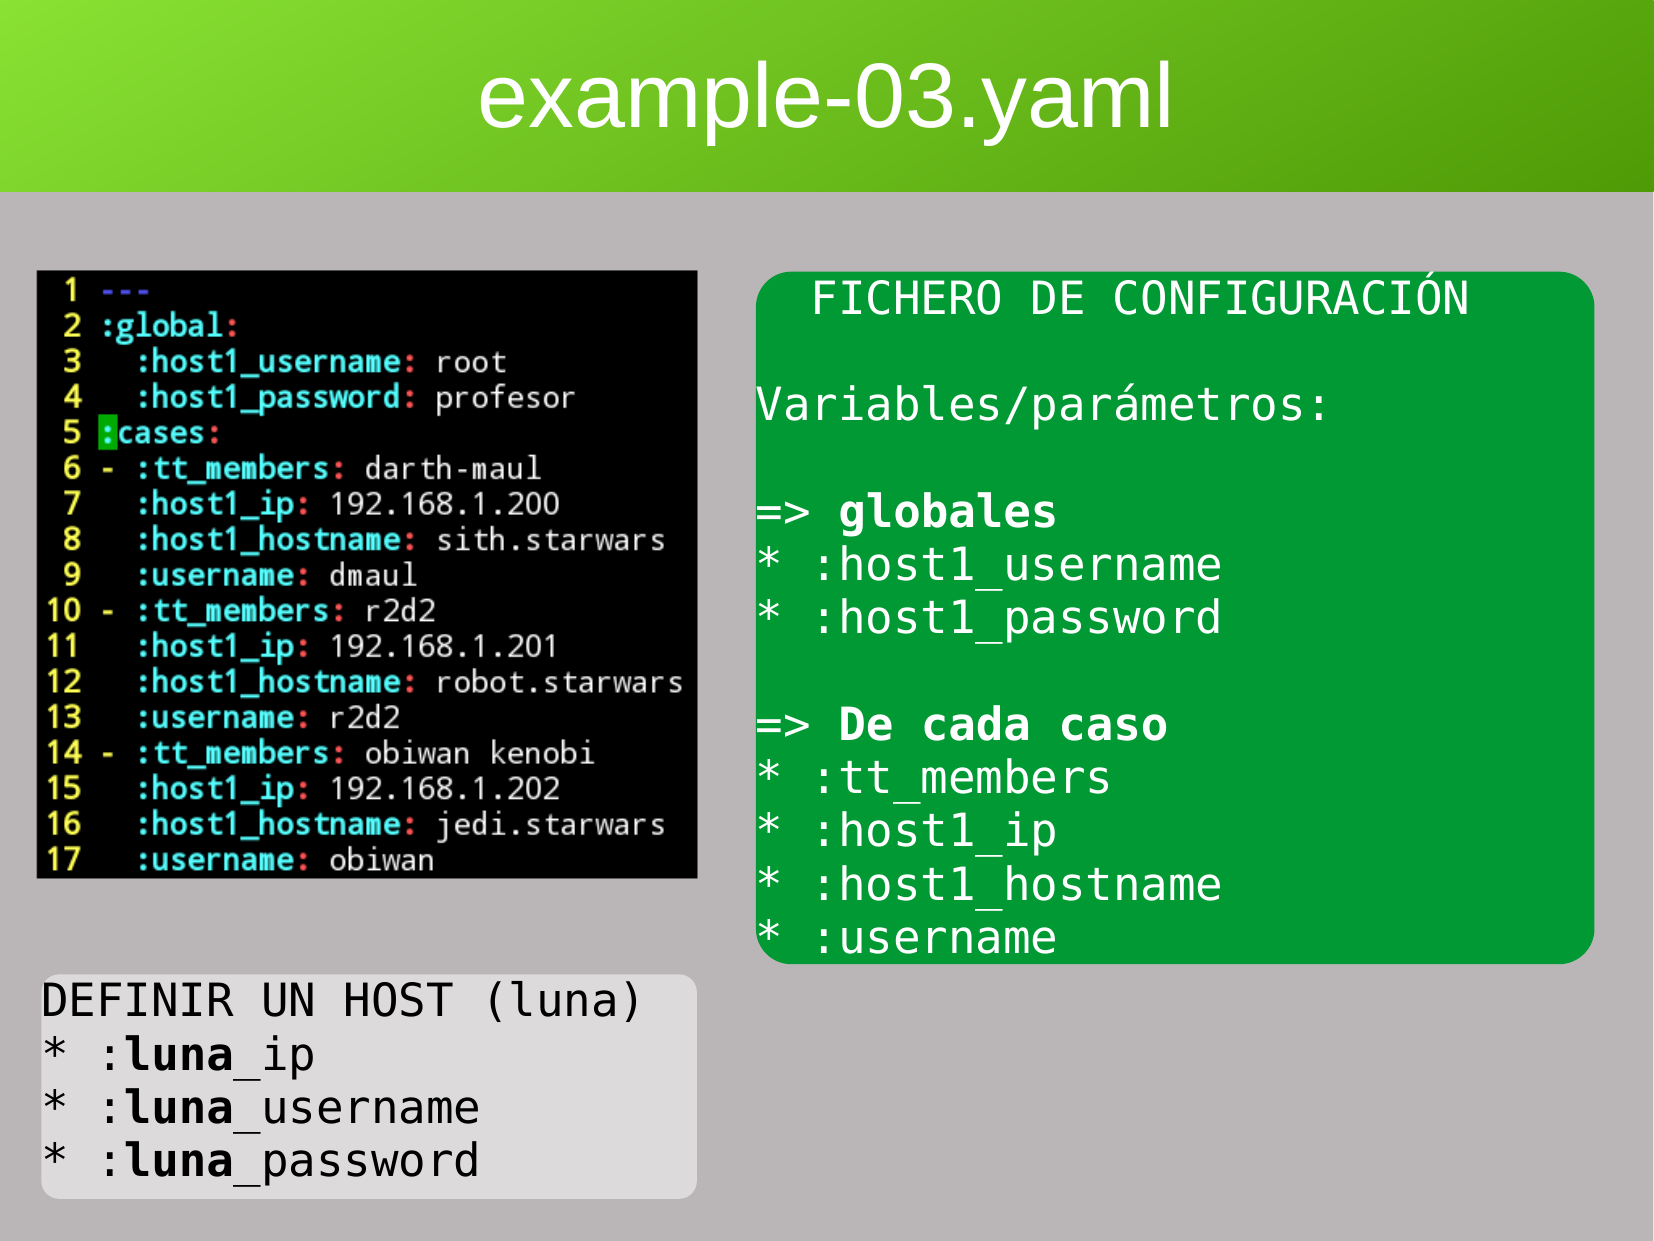

# example-03.yaml
 FICHERO DE CONFIGURACIÓN
Variables/parámetros:
=> globales
* :host1_username
* :host1_password
=> De cada caso
* :tt_members
* :host1_ip
* :host1_hostname
* :username
DEFINIR UN HOST (luna)
* :luna_ip
* :luna_username
* :luna_password